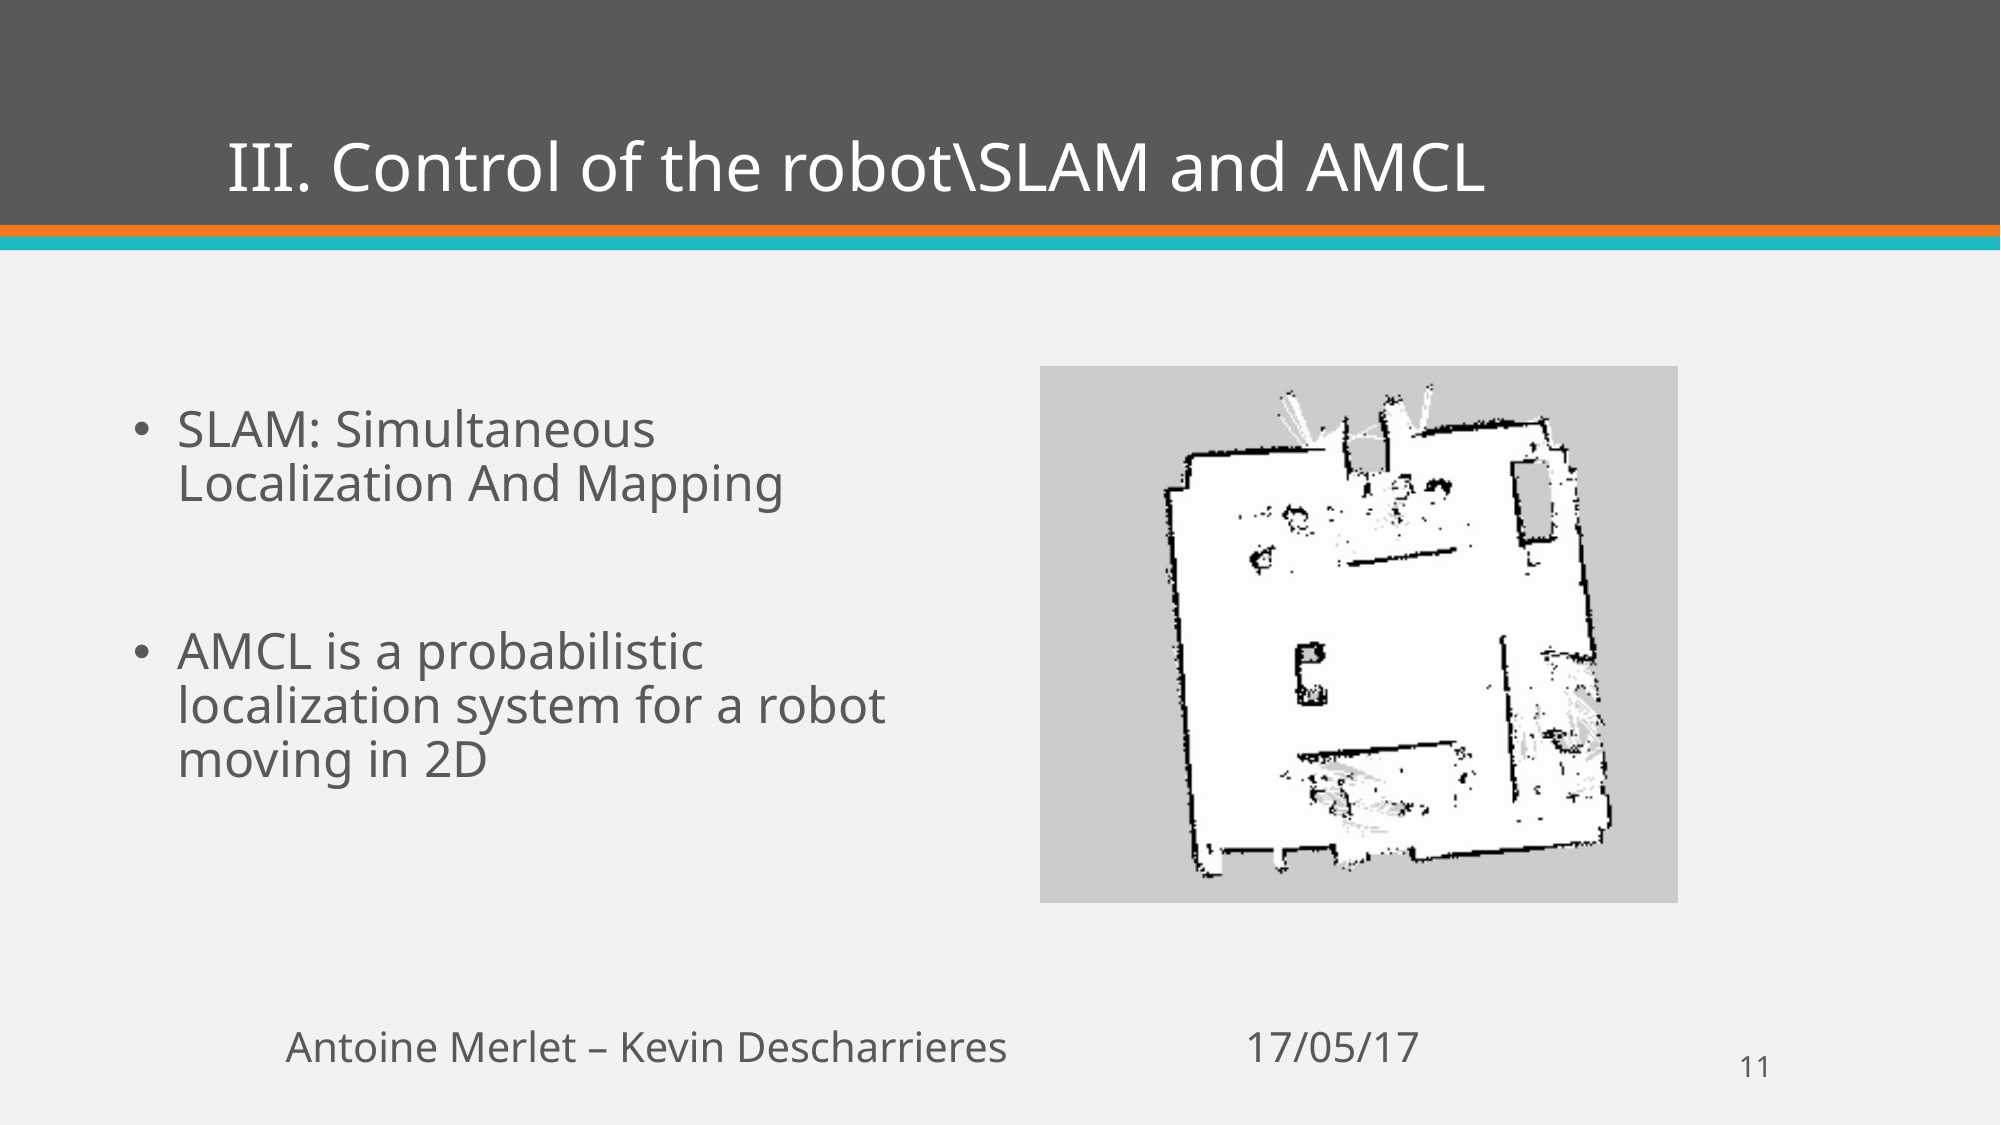

# III. Control of the robot\SLAM and AMCL
SLAM: Simultaneous Localization And Mapping
AMCL is a probabilistic localization system for a robot moving in 2D
Antoine Merlet – Kevin Descharrieres	 			17/05/17